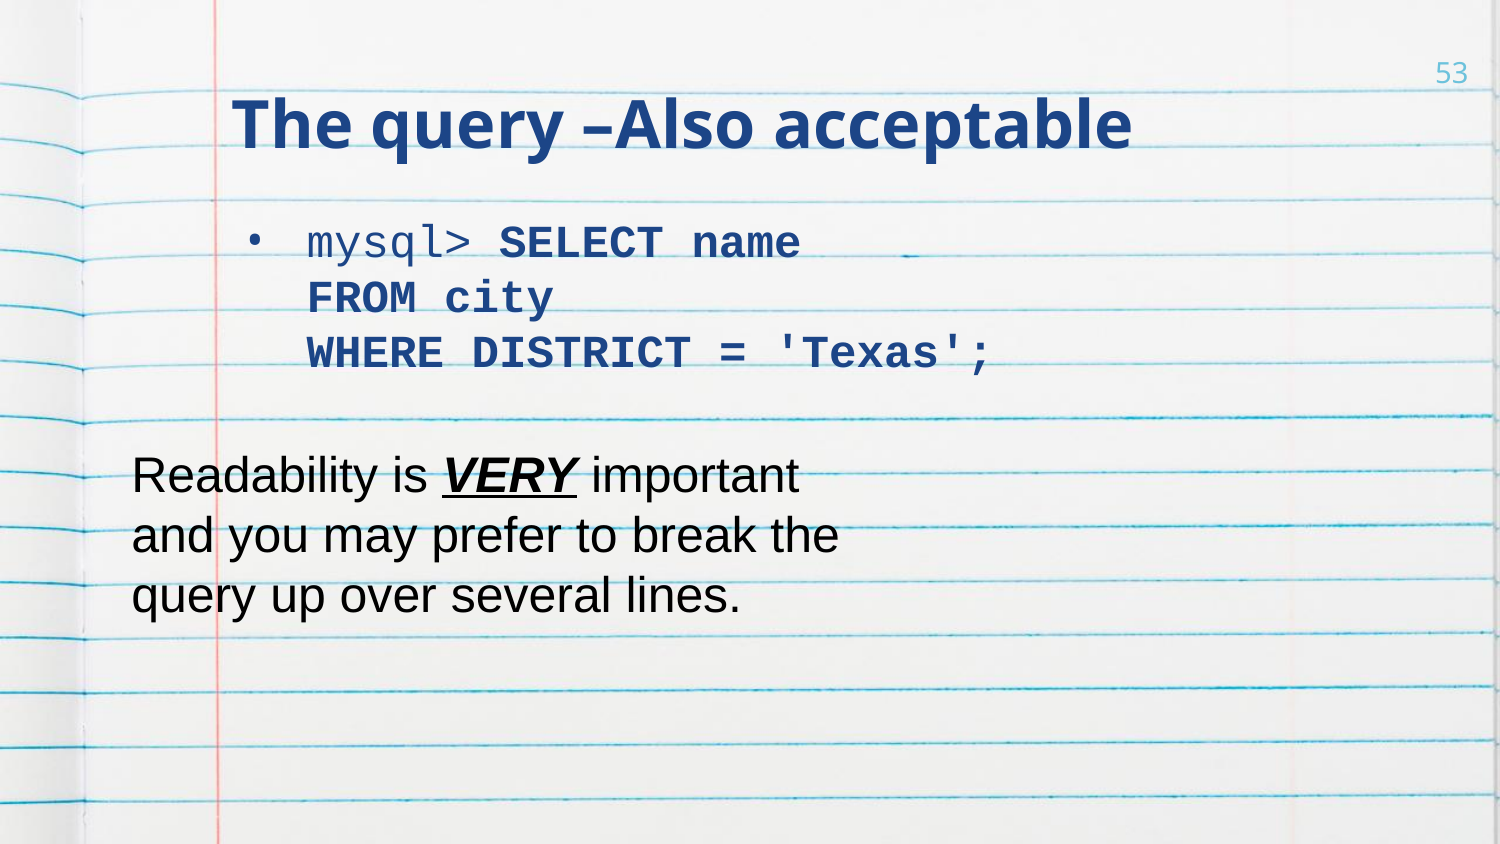

# The query –Also acceptable
mysql> SELECT name
FROM city
WHERE DISTRICT = 'Texas';
Readability is VERY important and you may prefer to break the query up over several lines.